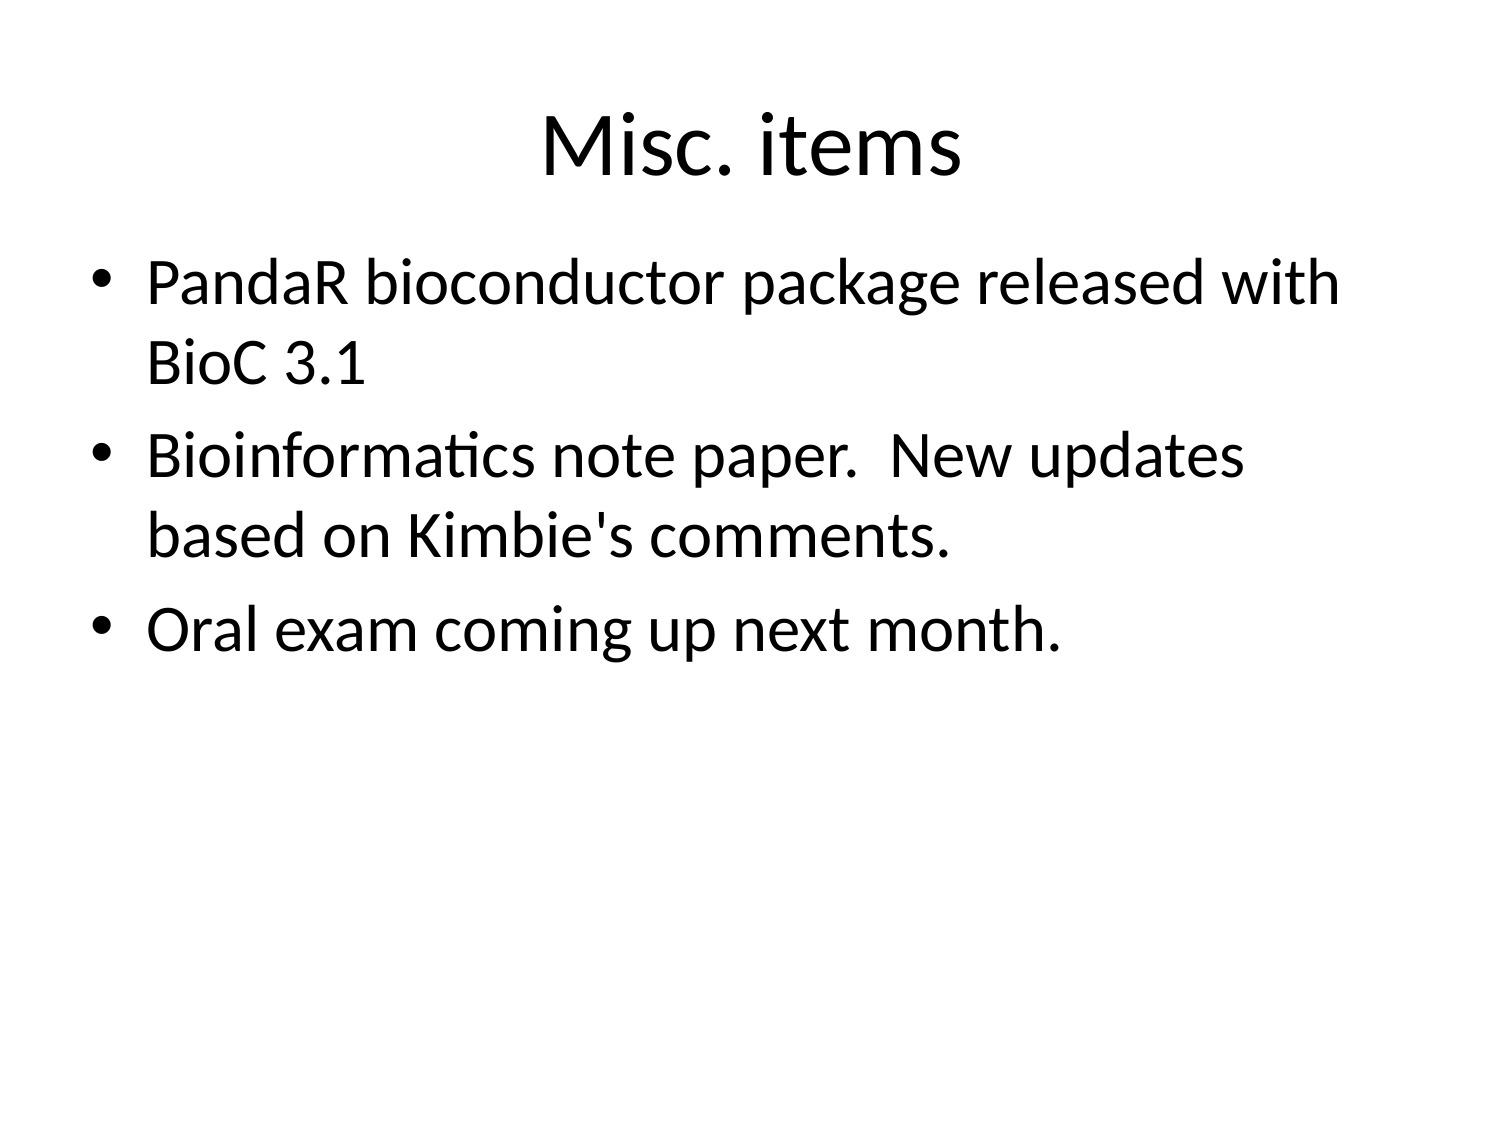

# Misc. items
PandaR bioconductor package released with BioC 3.1
Bioinformatics note paper. New updates based on Kimbie's comments.
Oral exam coming up next month.